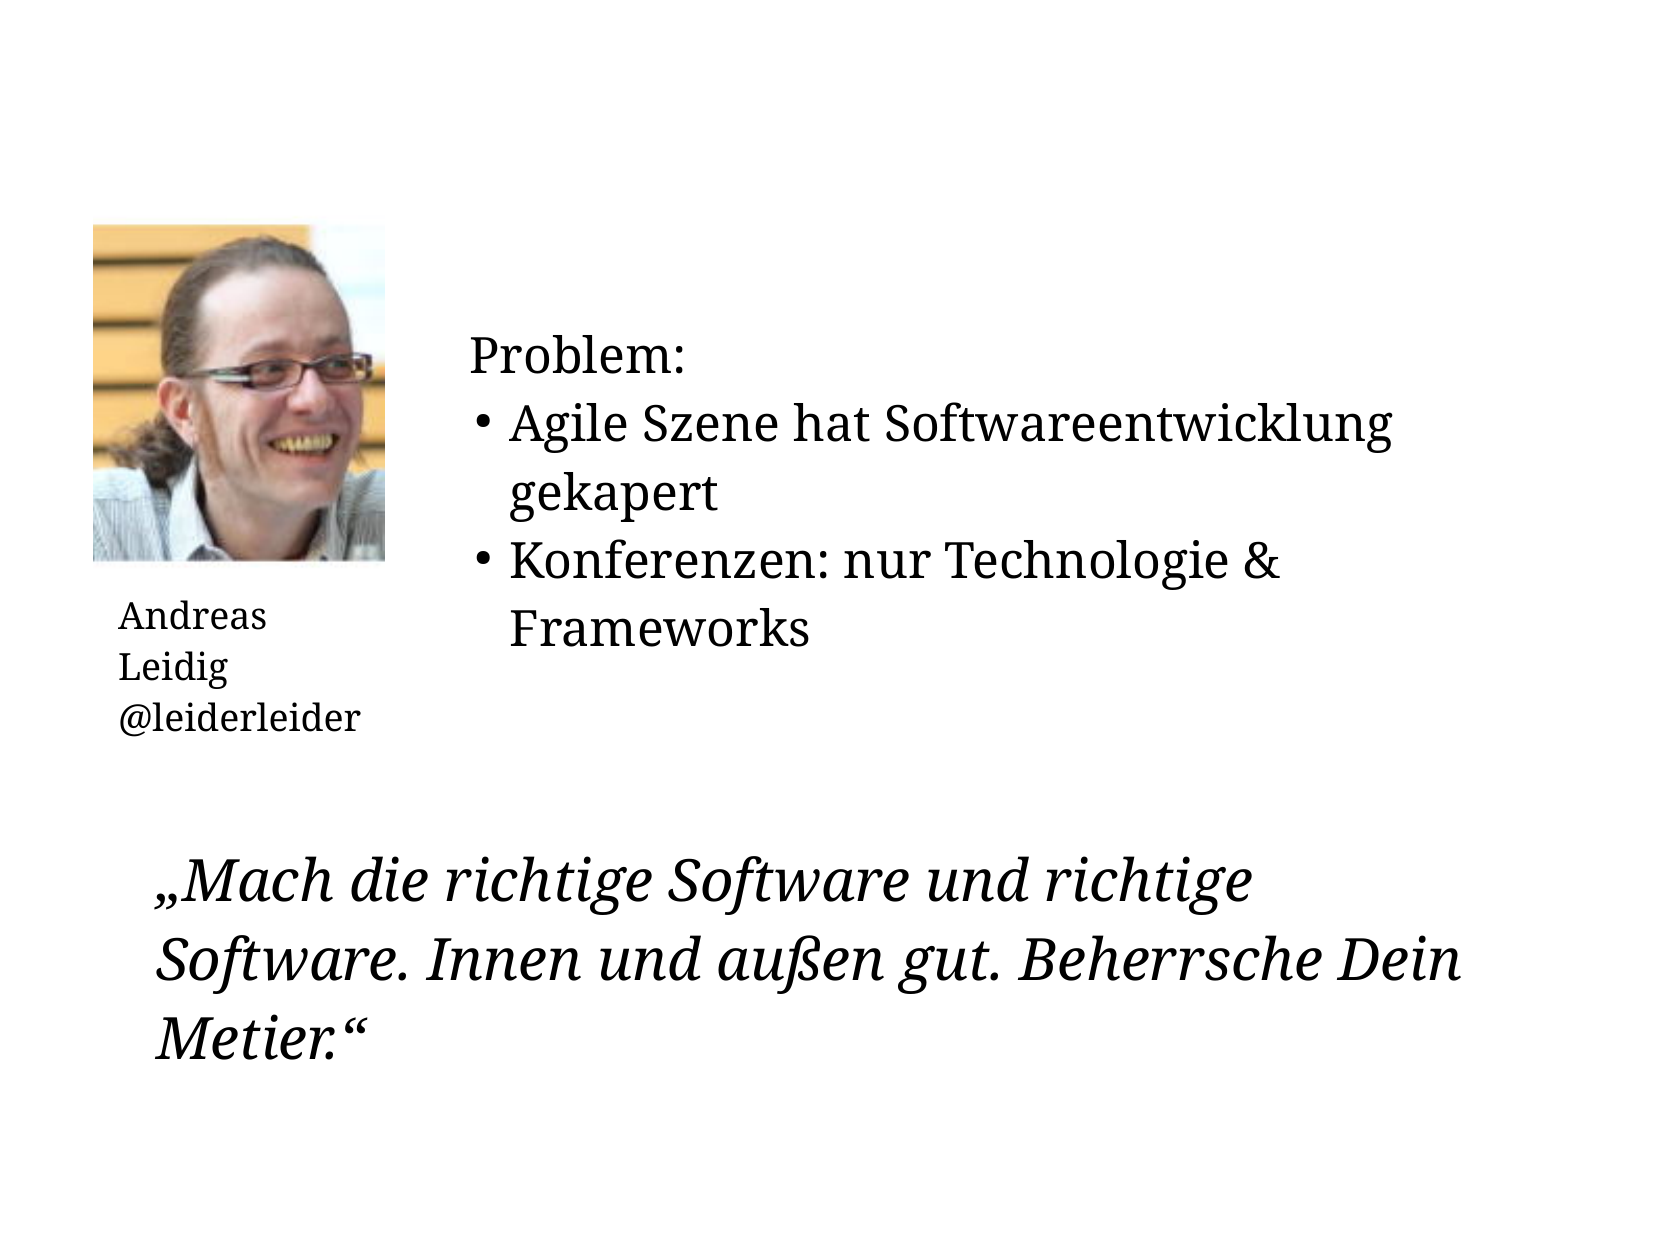

Problem:
Agile Szene hat Softwareentwicklung gekapert
Konferenzen: nur Technologie & Frameworks
Andreas Leidig
@leiderleider
„Mach die richtige Software und richtige Software. Innen und außen gut. Beherrsche Dein Metier.“